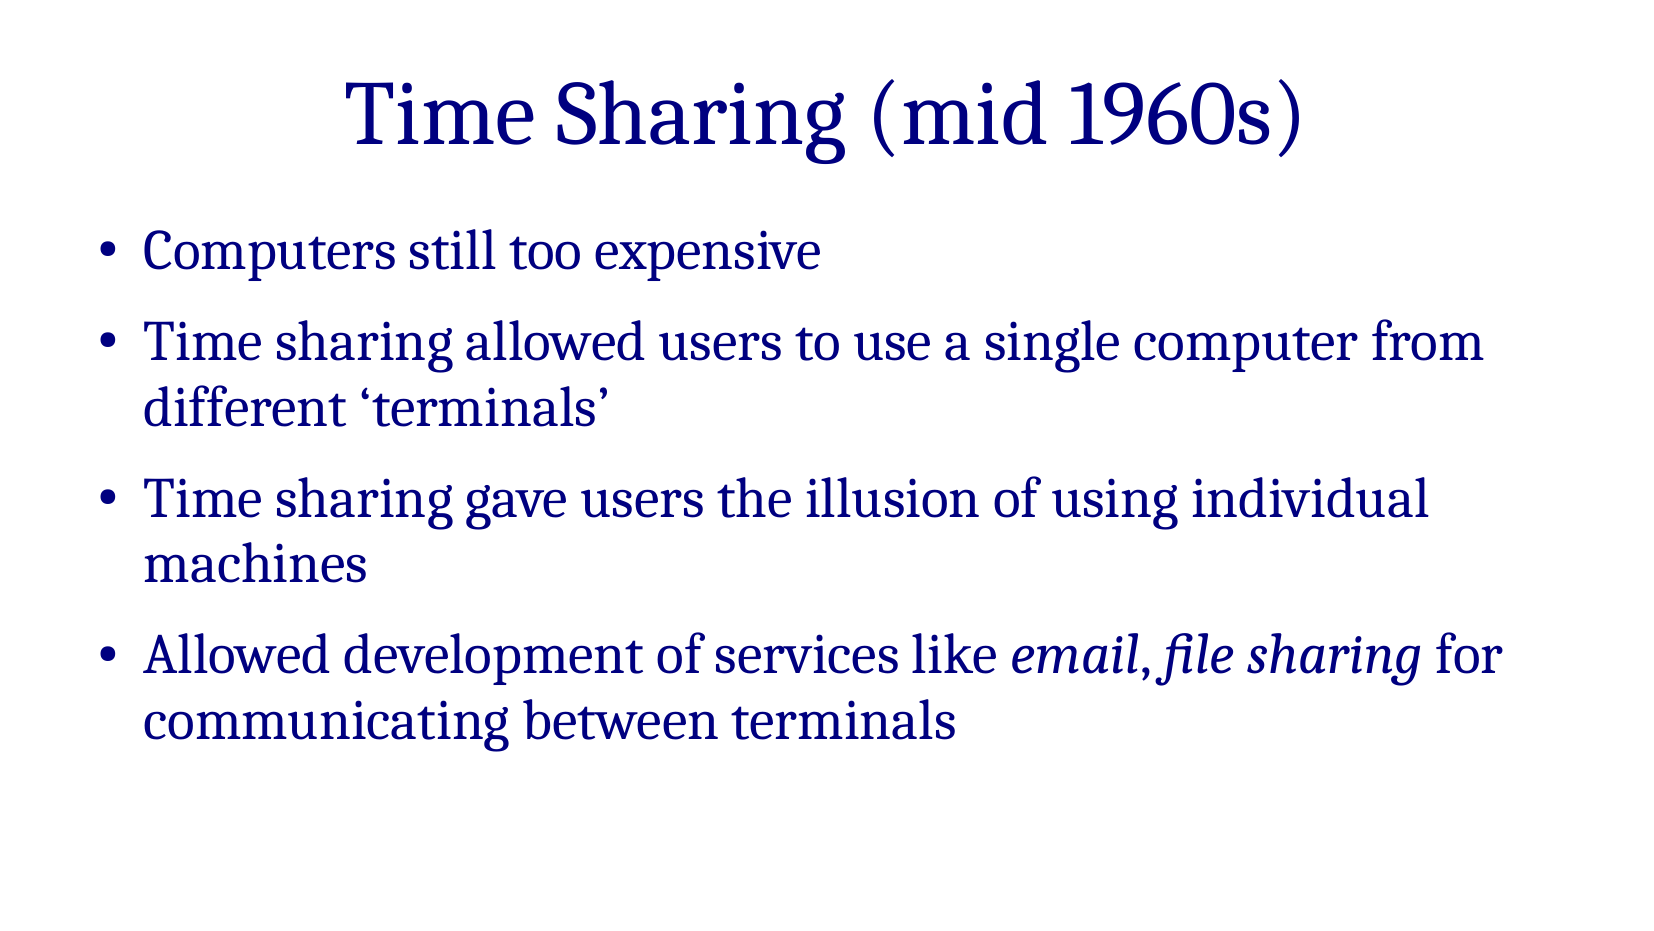

# Time Sharing (mid 1960s)
Computers still too expensive
Time sharing allowed users to use a single computer from different ‘terminals’
Time sharing gave users the illusion of using individual machines
Allowed development of services like email, file sharing for communicating between terminals